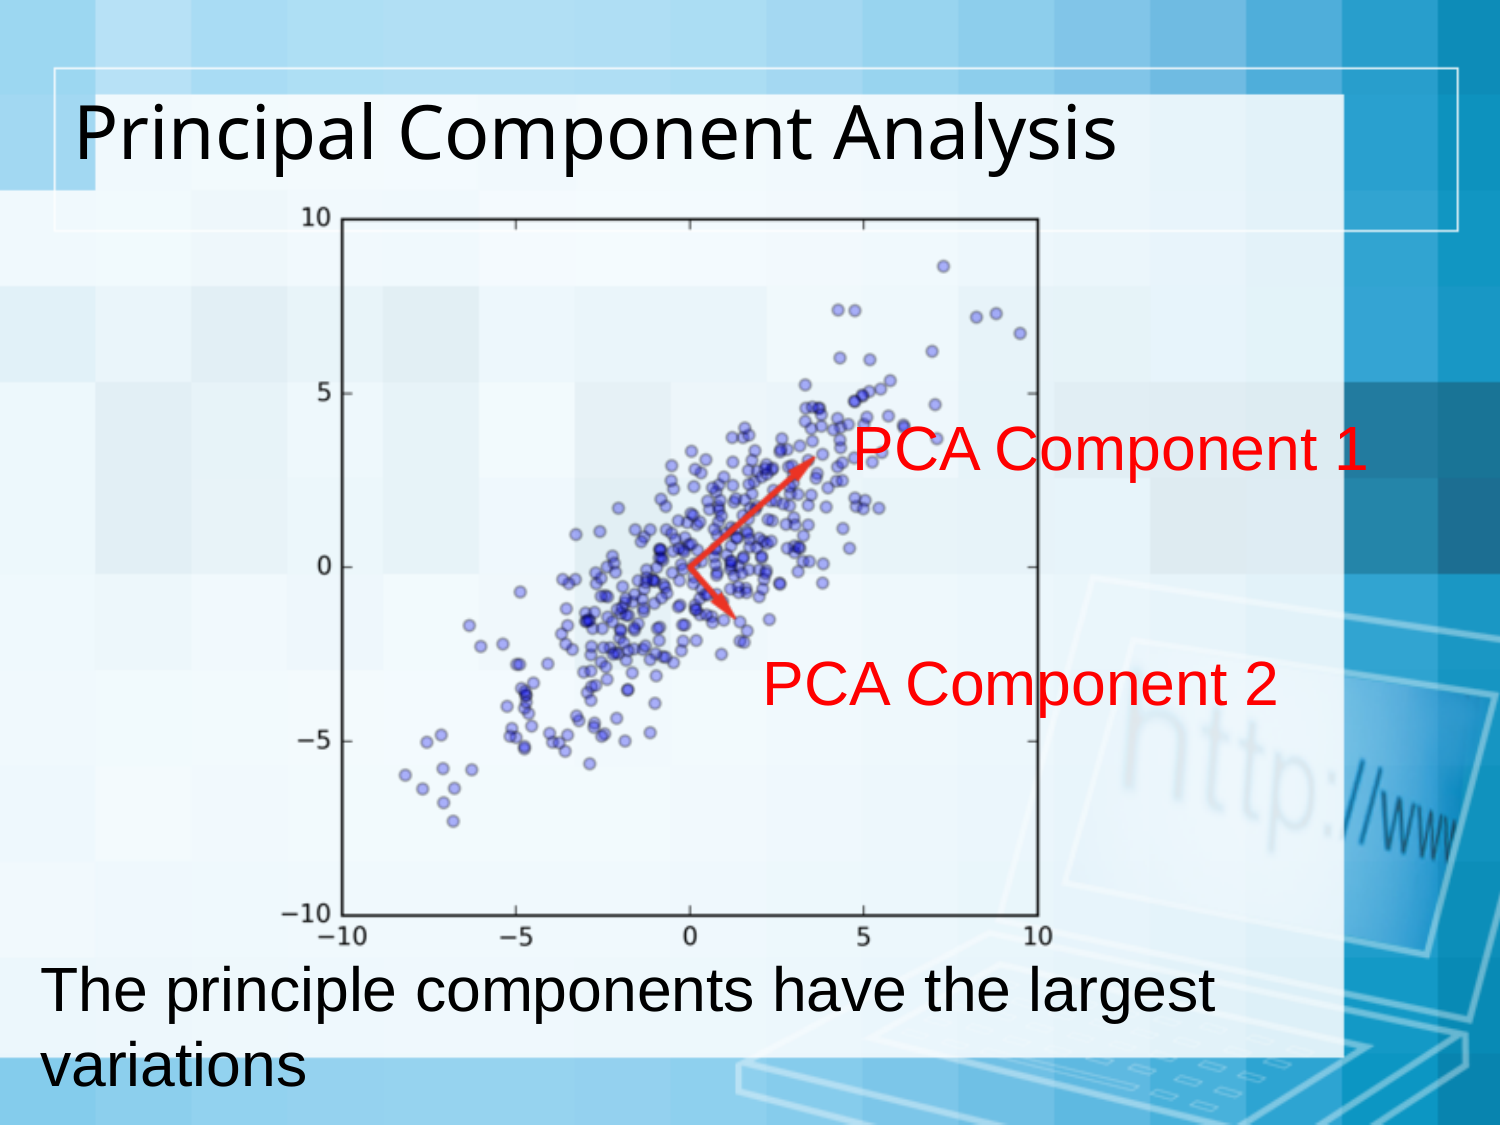

# Principal Component Analysis
PCA Component 1
PCA Component 2
The principle components have the largest variations